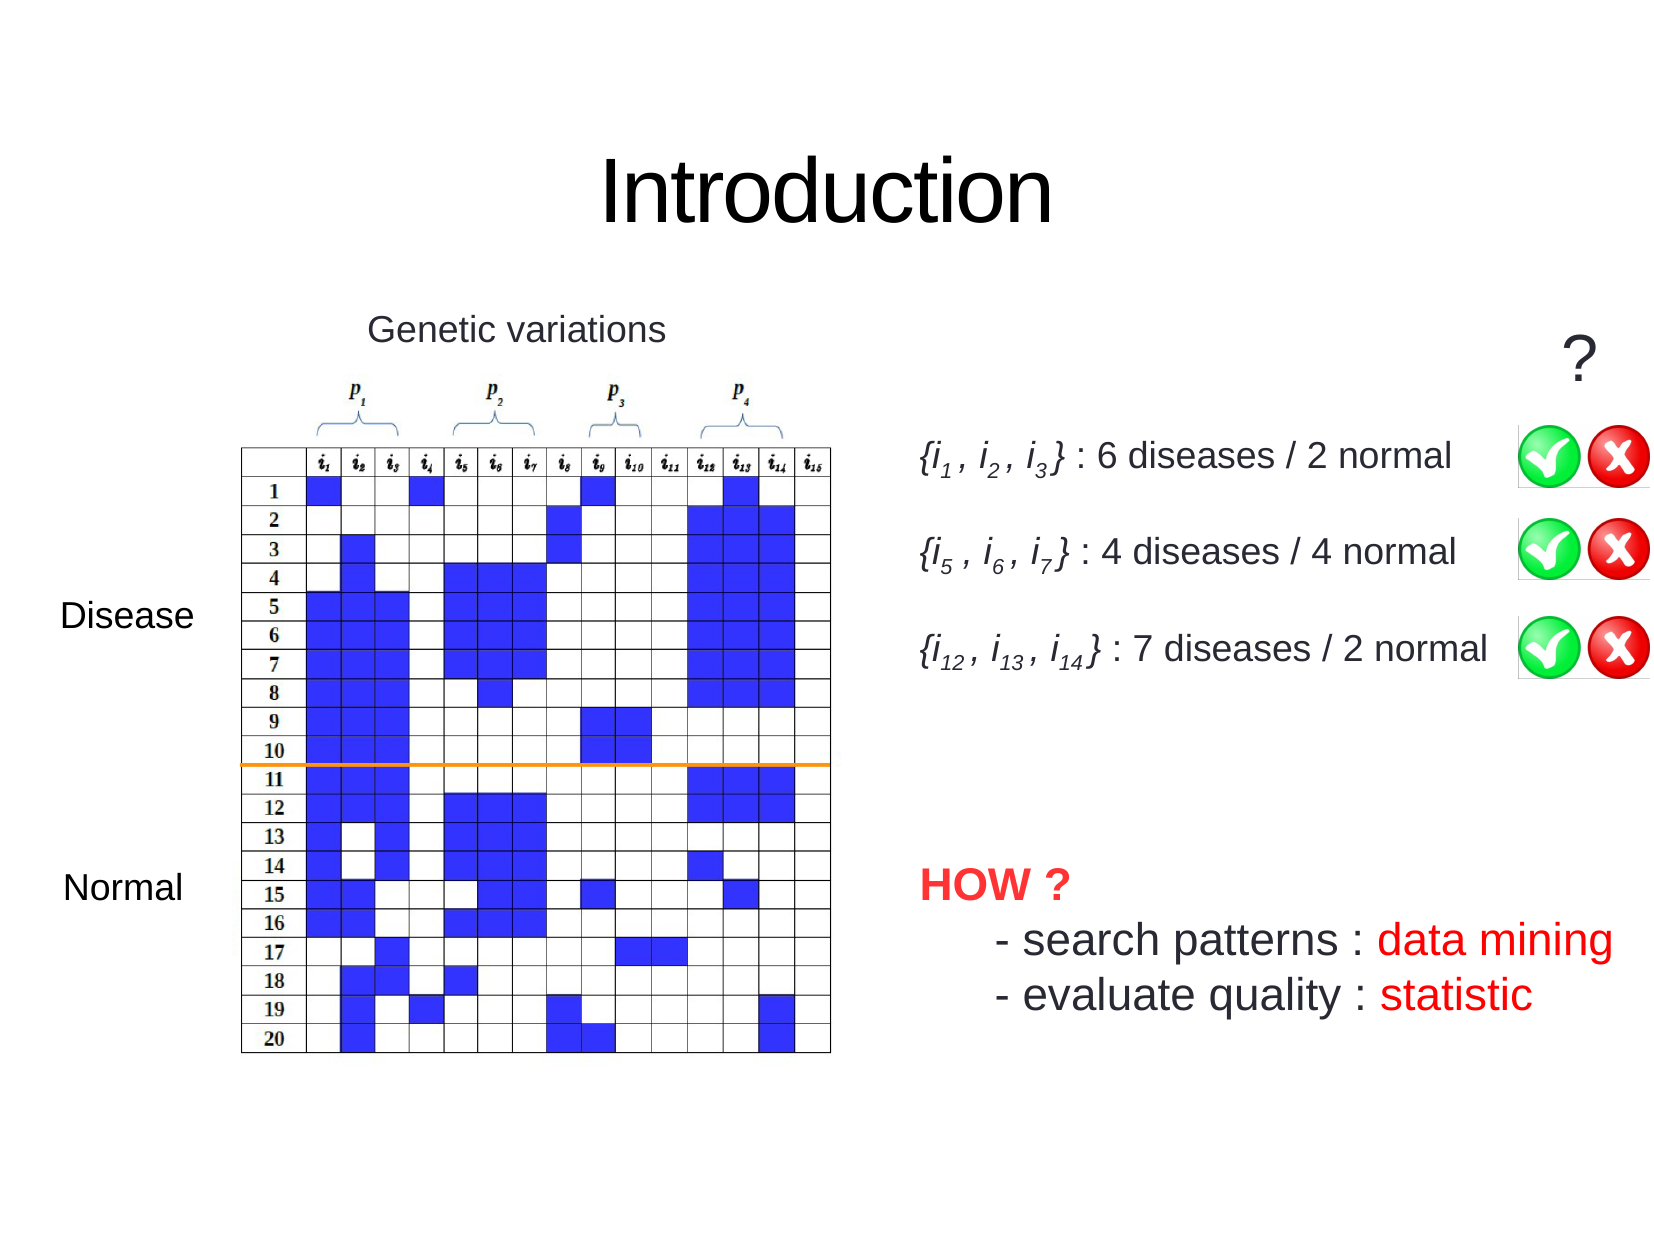

# Introduction
Genetic variations
?
{i1 , i2 , i3 } : 6 diseases / 2 normal
{i5 , i6 , i7 } : 4 diseases / 4 normal
{i12 , i13 , i14 } : 7 diseases / 2 normal
HOW ?
	- search patterns : data mining
	- evaluate quality : statistic
Disease
Normal